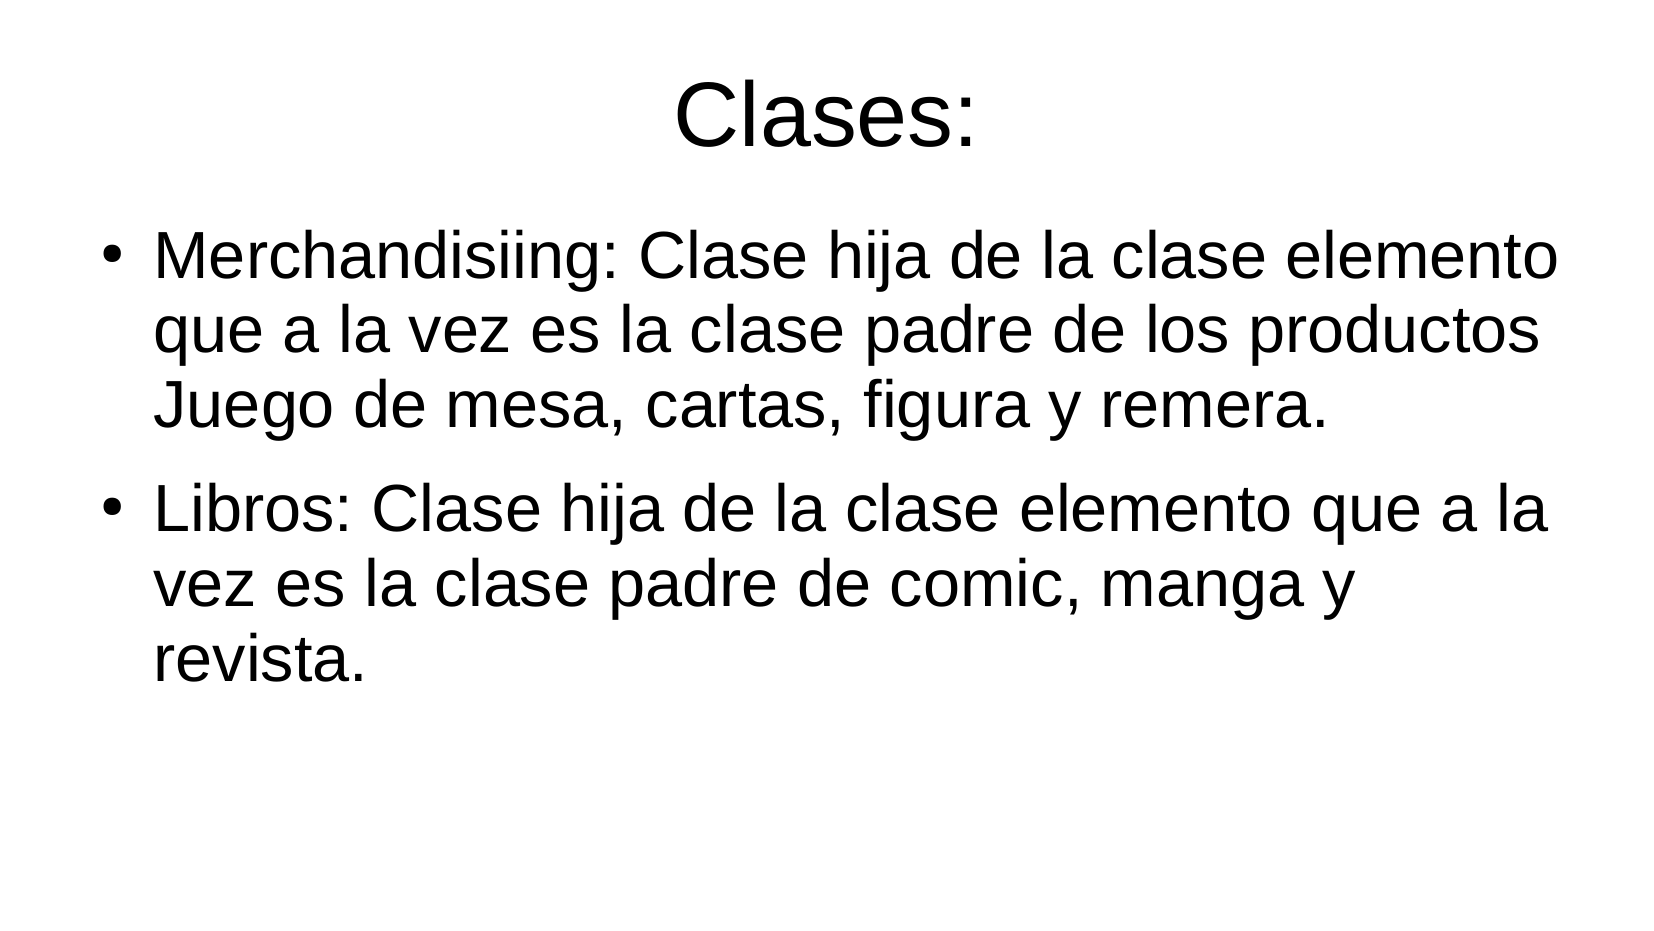

# Clases:
Merchandisiing: Clase hija de la clase elemento que a la vez es la clase padre de los productos Juego de mesa, cartas, figura y remera.
Libros: Clase hija de la clase elemento que a la vez es la clase padre de comic, manga y revista.